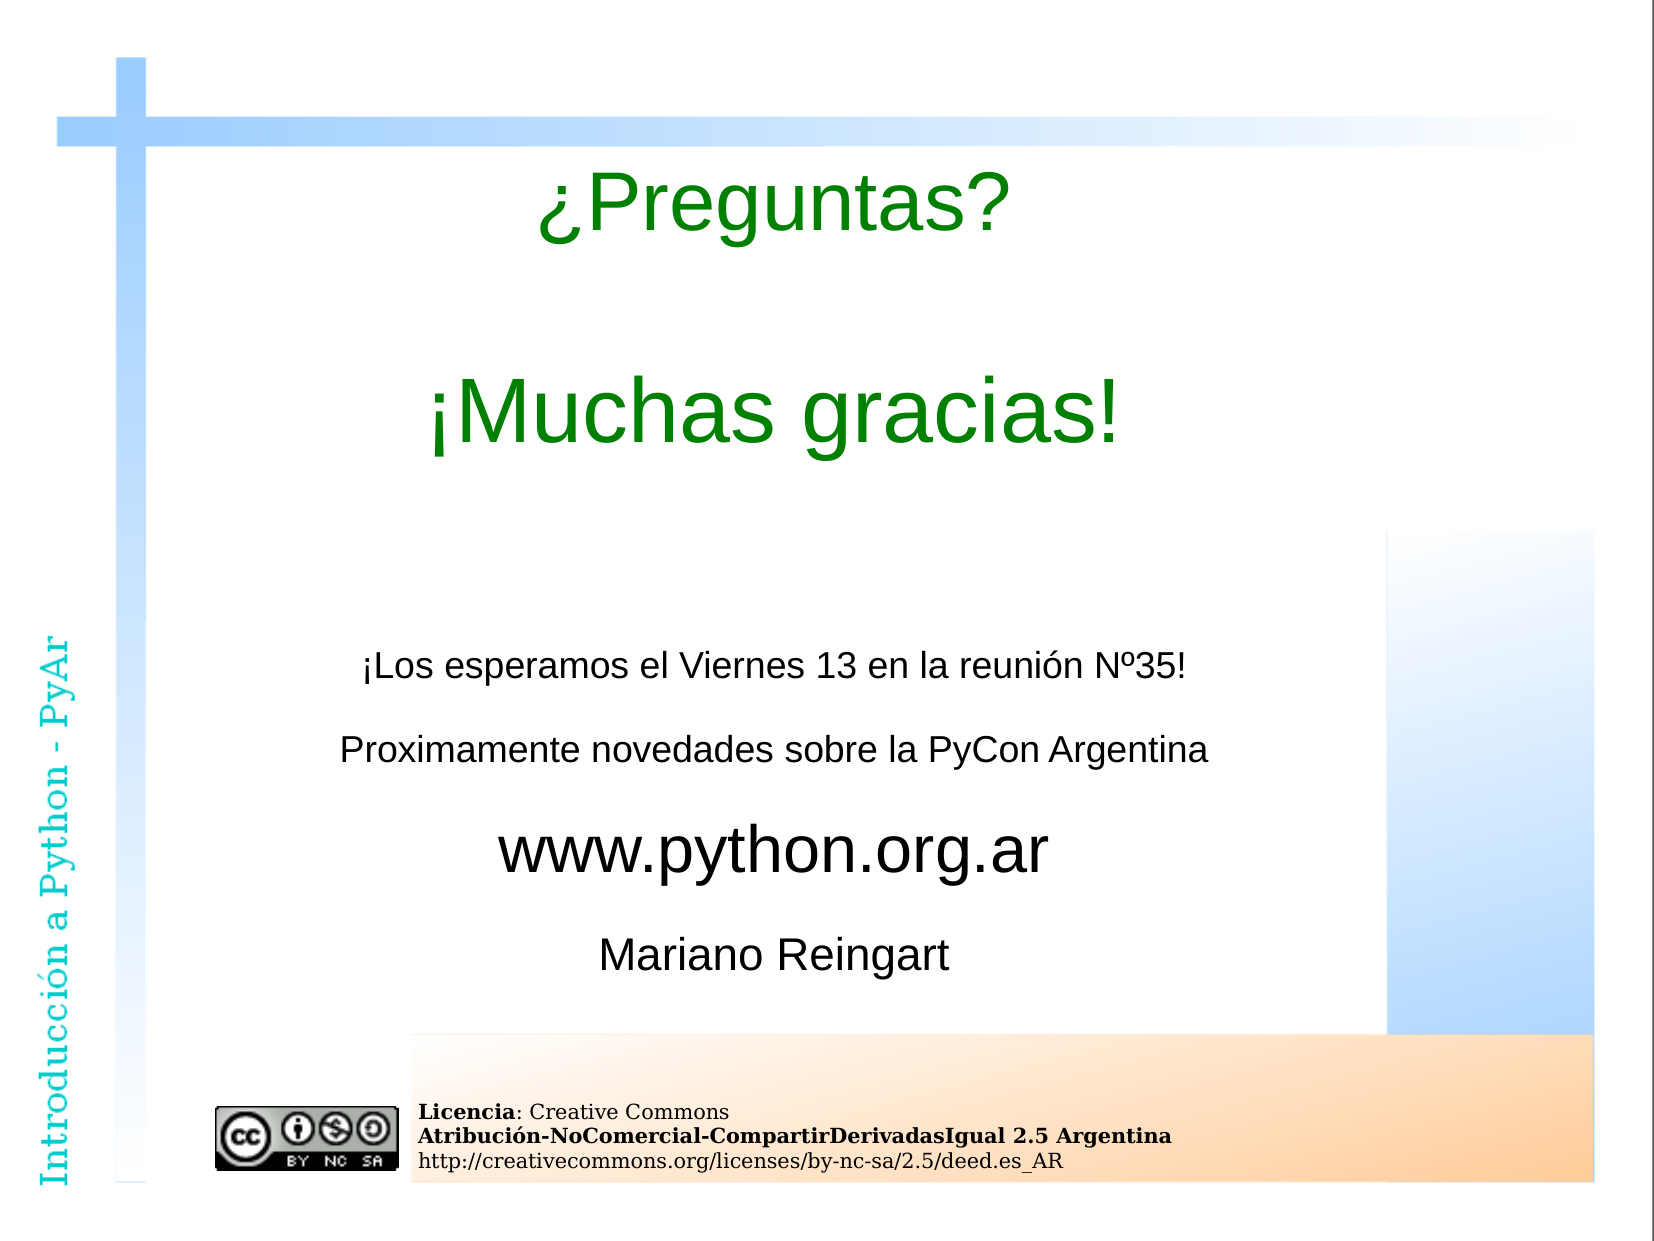

¿Preguntas?
¡Muchas gracias!
¡Los esperamos el Viernes 13 en la reunión Nº35!
Proximamente novedades sobre la PyCon Argentina
www.python.org.ar
Mariano Reingart
Licencia: Creative Commons
Atribución-NoComercial-CompartirDerivadasIgual 2.5 Argentina
http://creativecommons.org/licenses/by-nc-sa/2.5/deed.es_AR